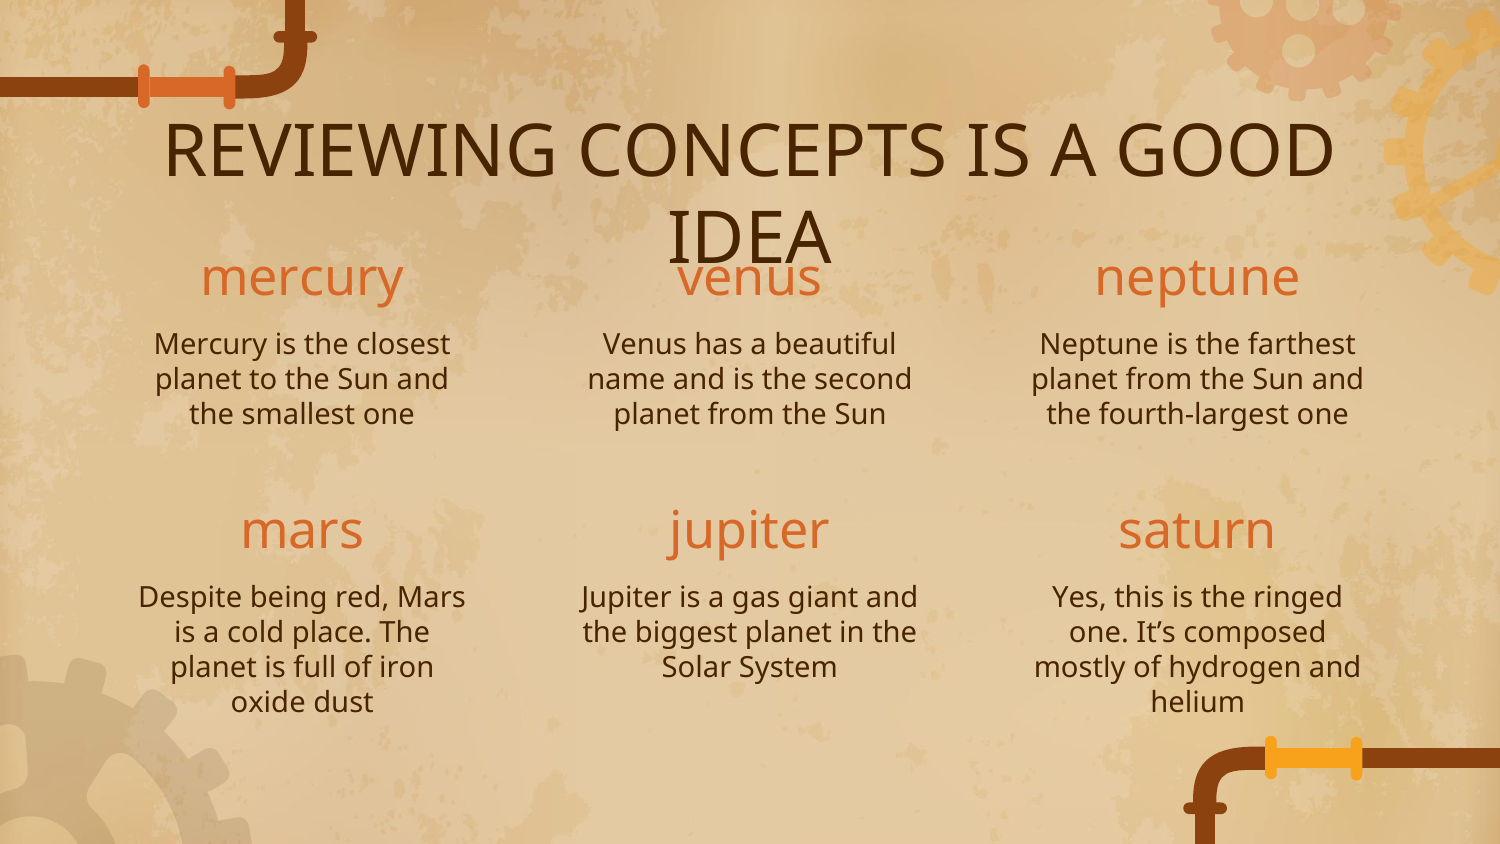

REVIEWING CONCEPTS IS A GOOD IDEA
# mercury
venus
neptune
Mercury is the closest planet to the Sun and the smallest one
Venus has a beautiful name and is the second planet from the Sun
Neptune is the farthest planet from the Sun and the fourth-largest one
mars
jupiter
saturn
Despite being red, Mars is a cold place. The planet is full of iron oxide dust
Jupiter is a gas giant and the biggest planet in the Solar System
Yes, this is the ringed one. It’s composed mostly of hydrogen and helium